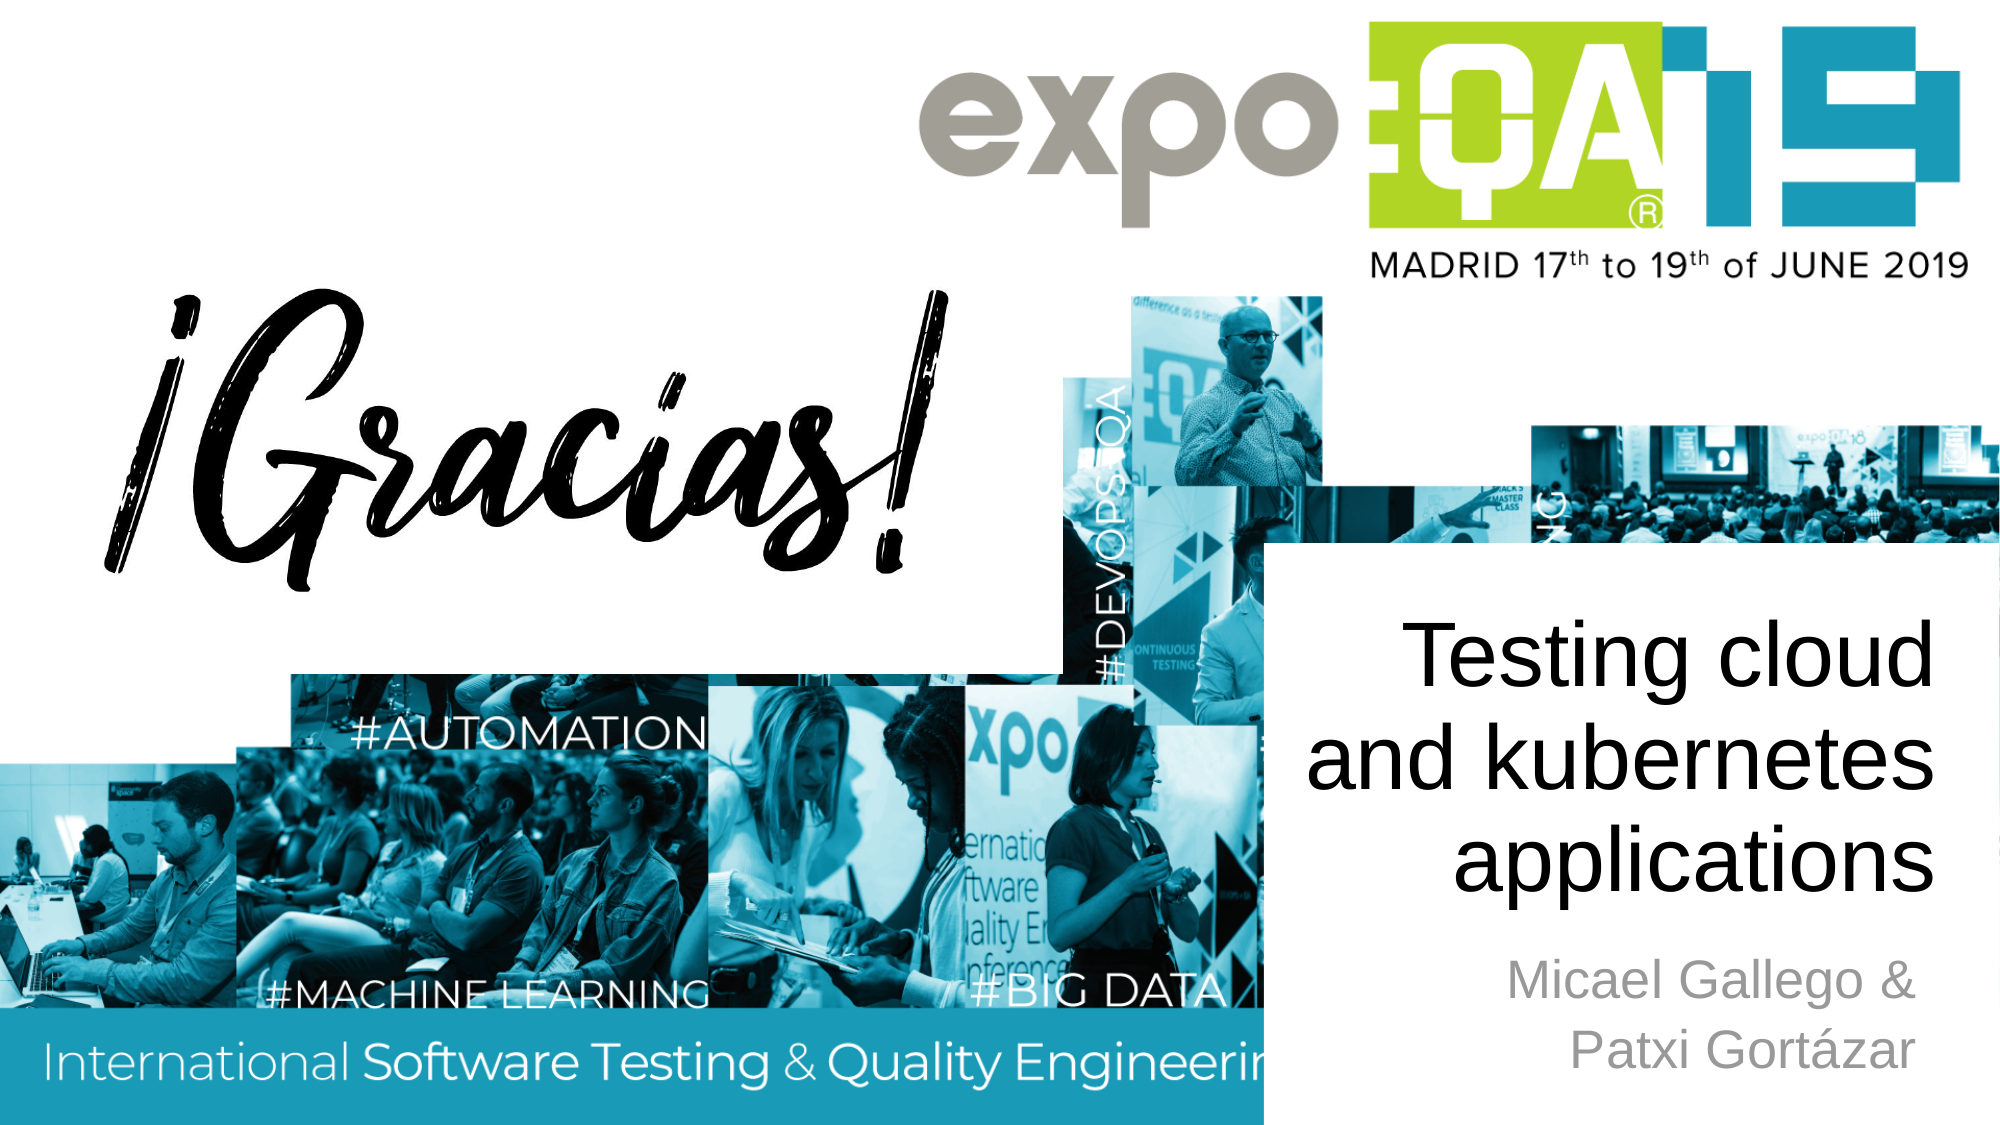

Testing cloud and kubernetes applications
Micael Gallego &
Patxi Gortázar